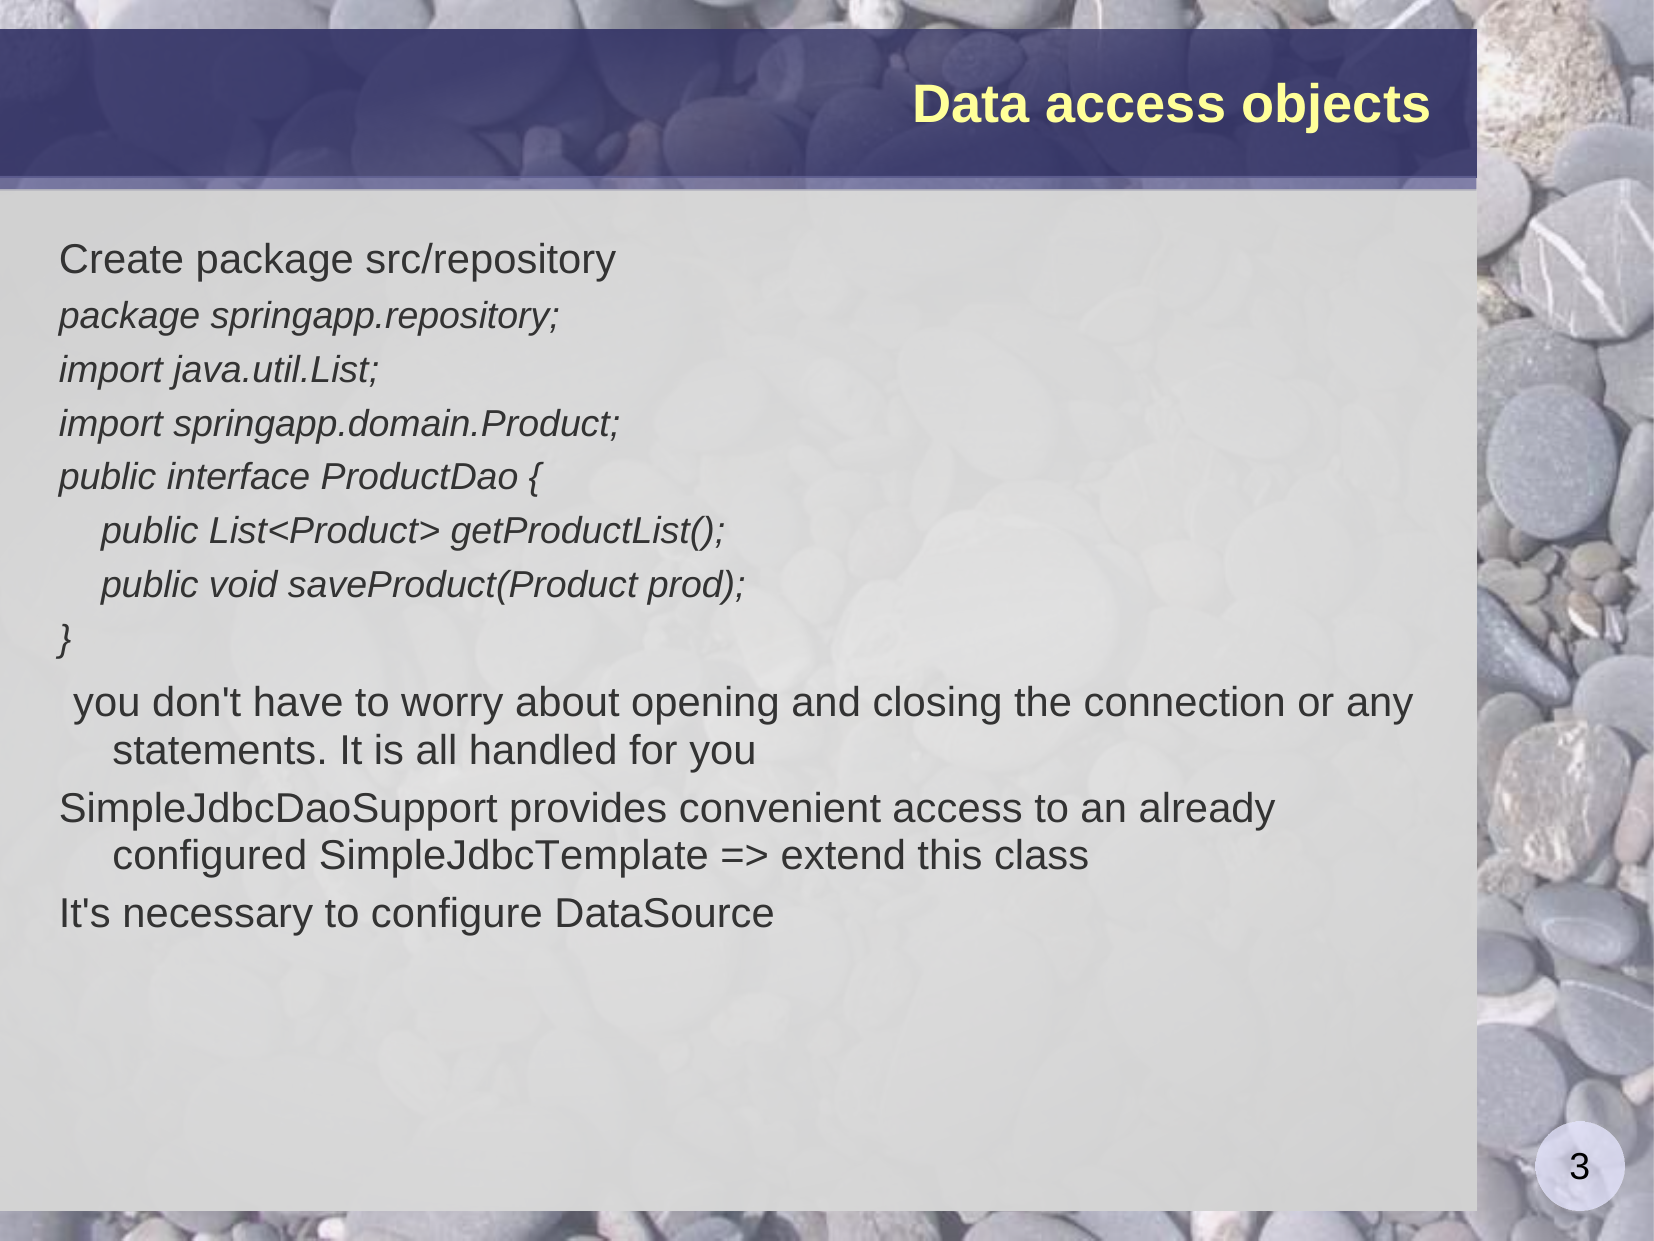

# Data access objects
Create package src/repository
package springapp.repository;
import java.util.List;
import springapp.domain.Product;
public interface ProductDao {
 public List<Product> getProductList();
 public void saveProduct(Product prod);
}
 you don't have to worry about opening and closing the connection or any statements. It is all handled for you
SimpleJdbcDaoSupport provides convenient access to an already configured SimpleJdbcTemplate => extend this class
It's necessary to configure DataSource